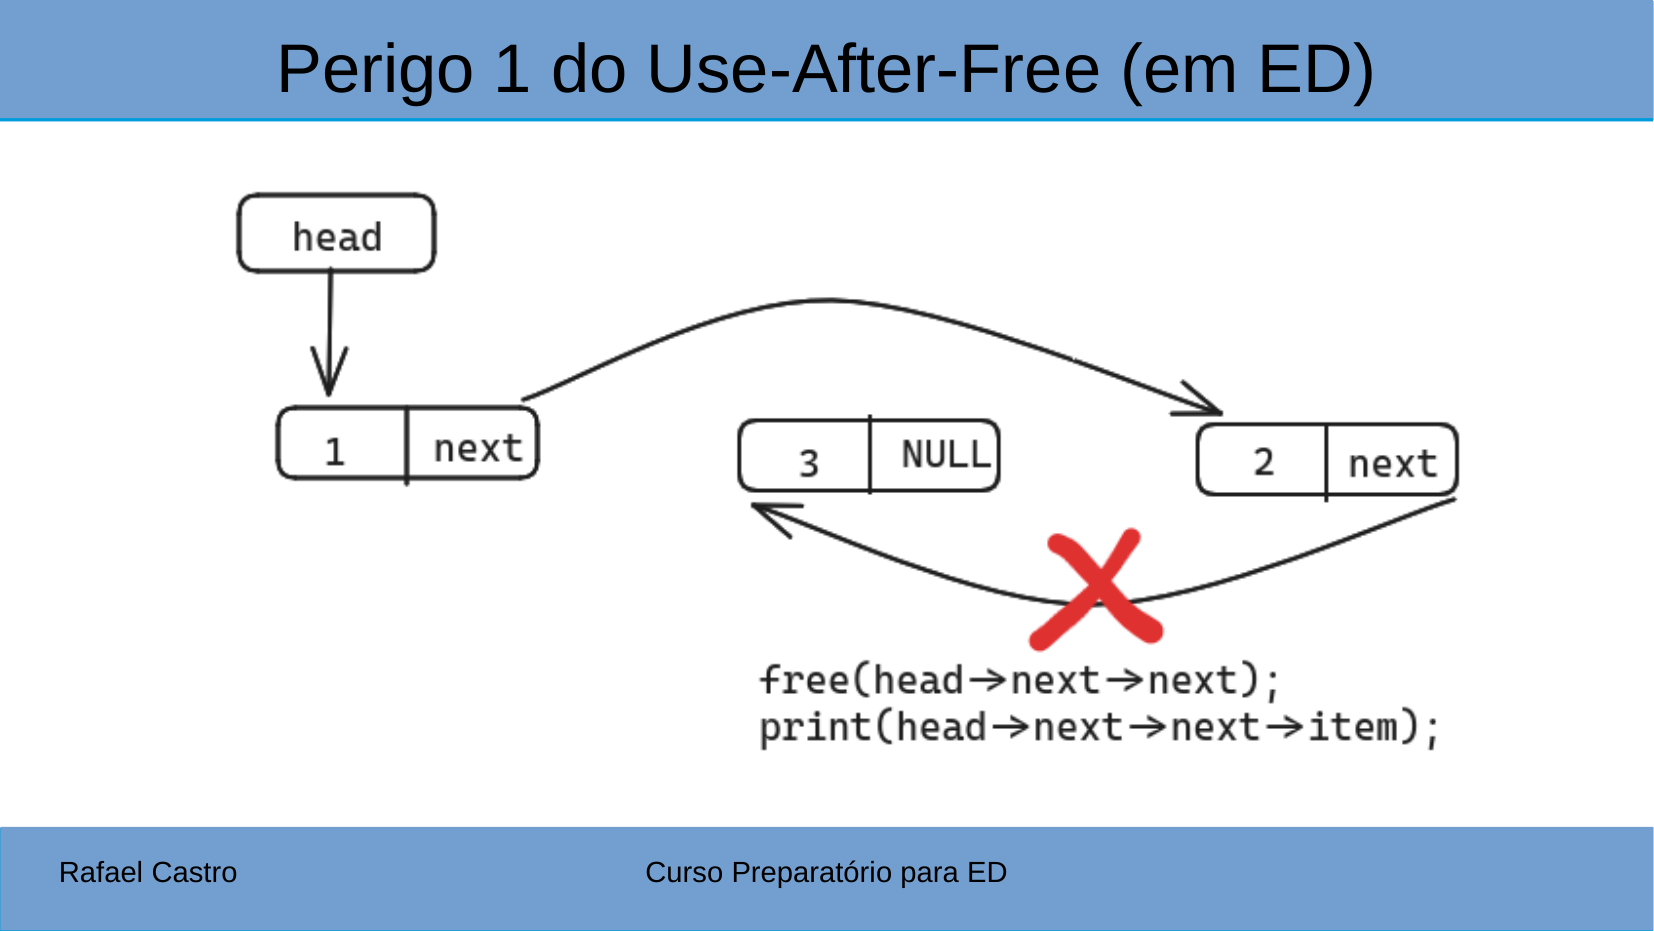

# Perigo 1 do Use-After-Free (em ED)
Curso Preparatório para ED